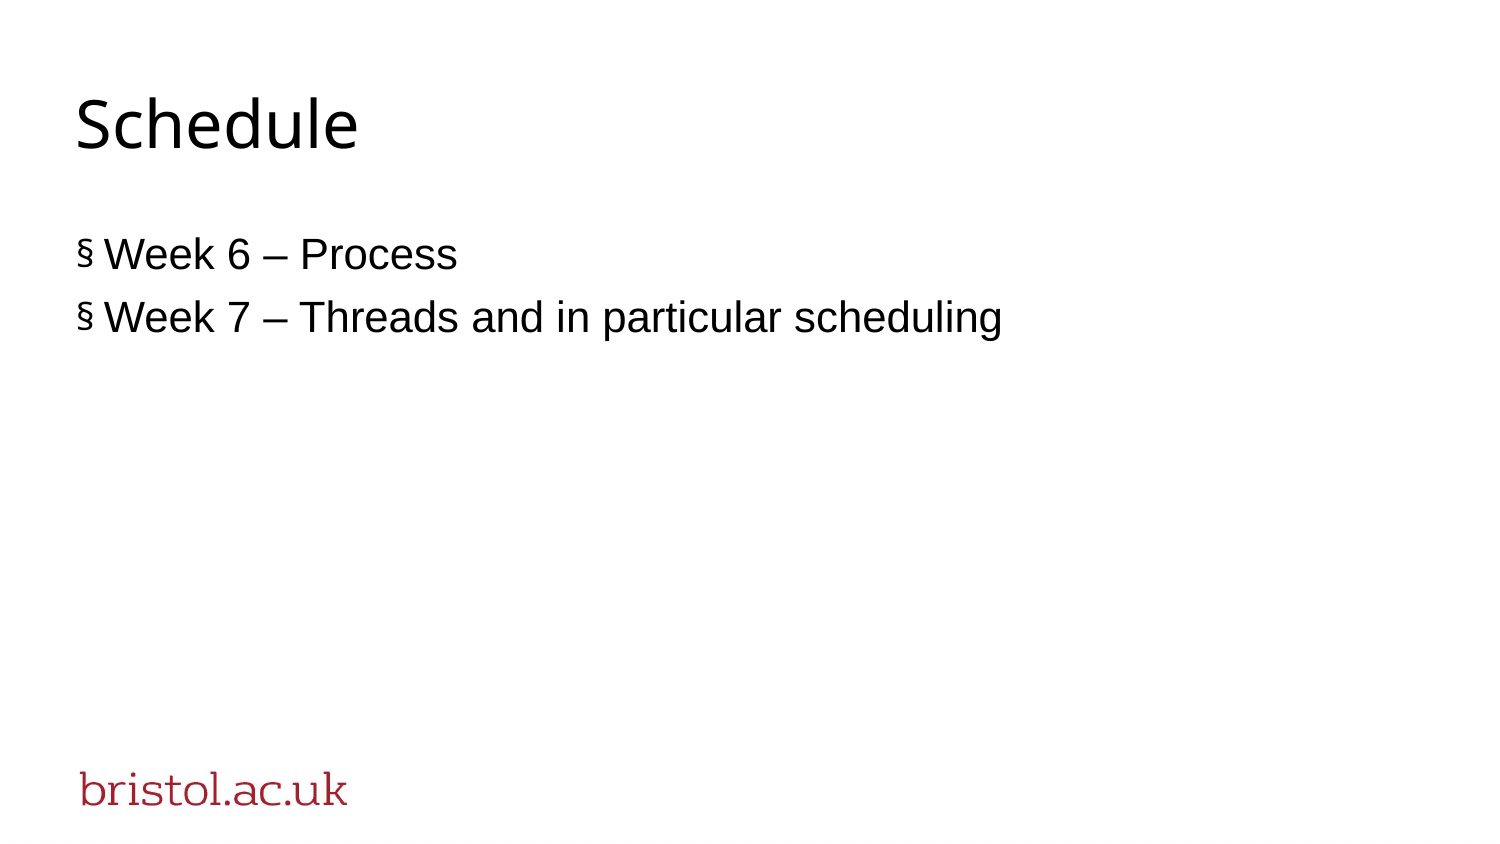

# Schedule
Week 6 – Process
Week 7 – Threads and in particular scheduling